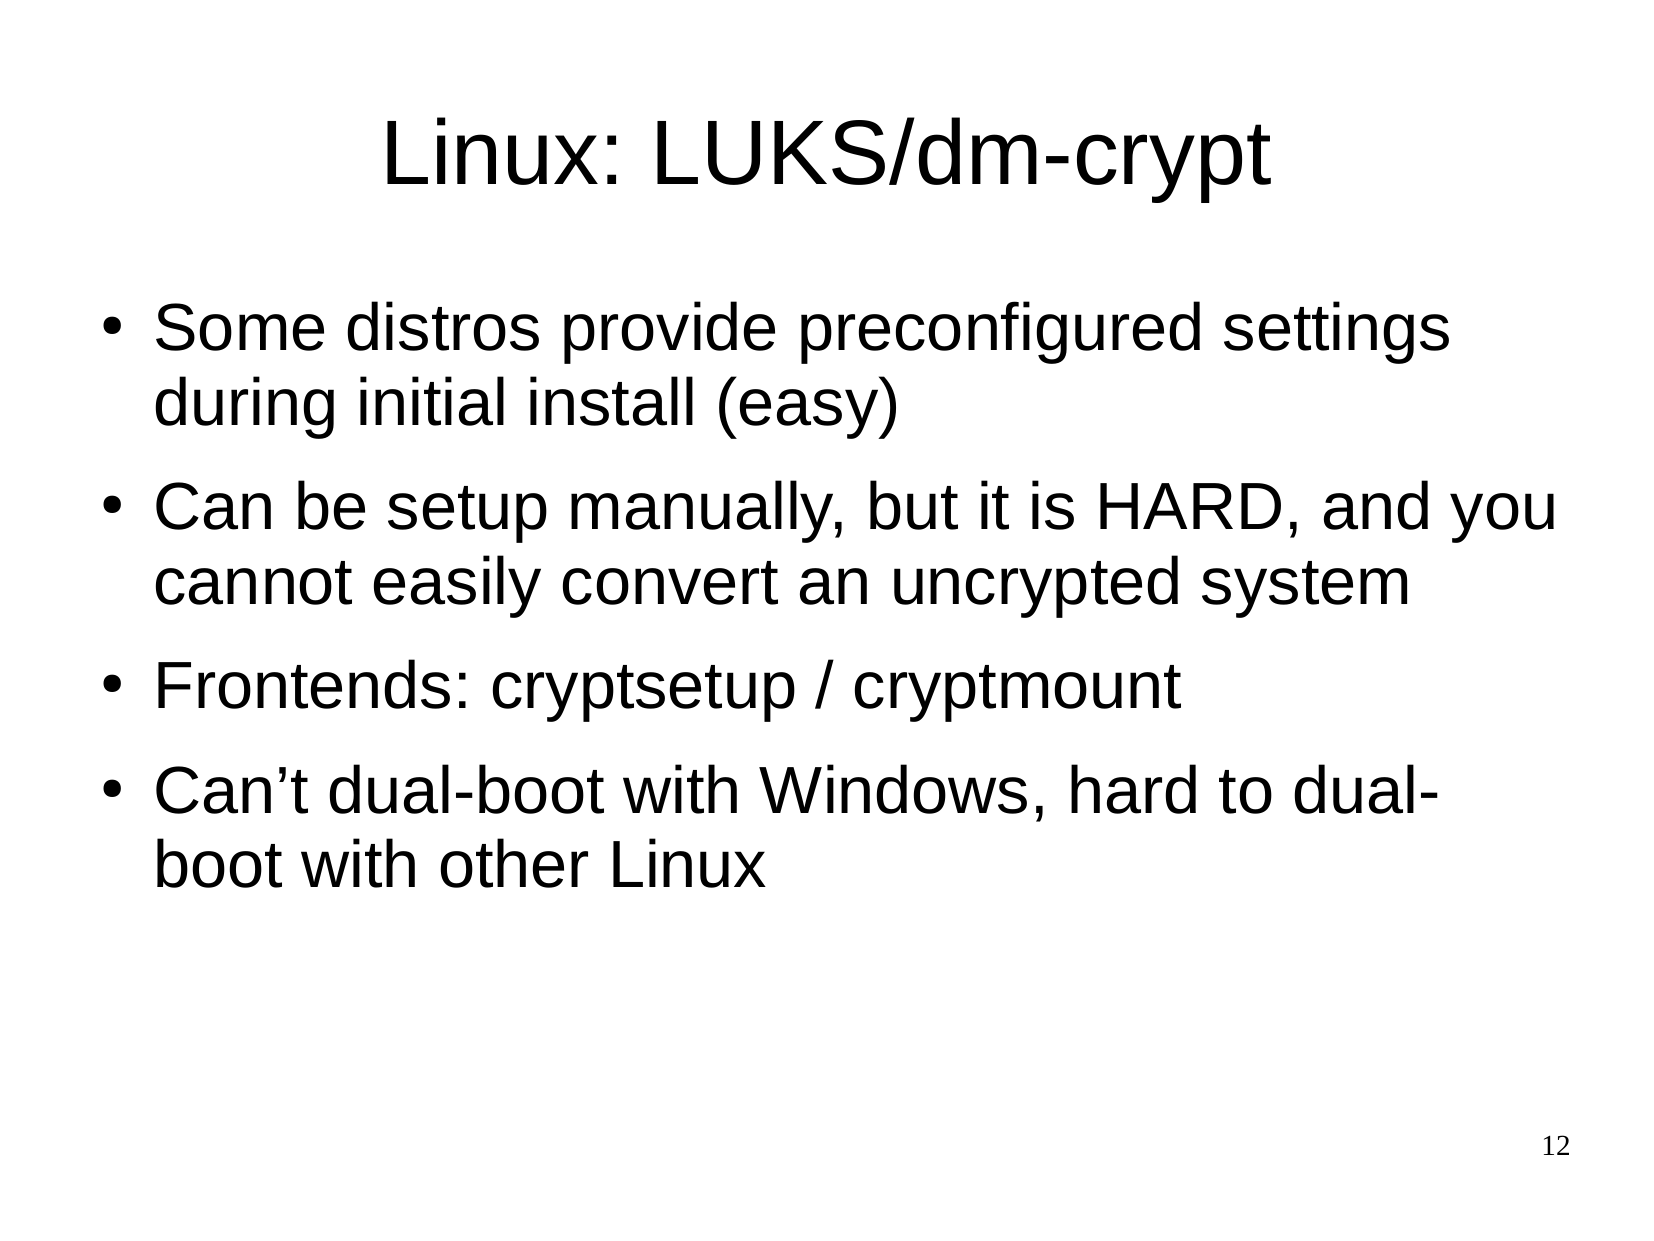

# Linux: LUKS/dm-crypt
Some distros provide preconfigured settings during initial install (easy)
Can be setup manually, but it is HARD, and you cannot easily convert an uncrypted system
Frontends: cryptsetup / cryptmount
Can’t dual-boot with Windows, hard to dual-boot with other Linux
12